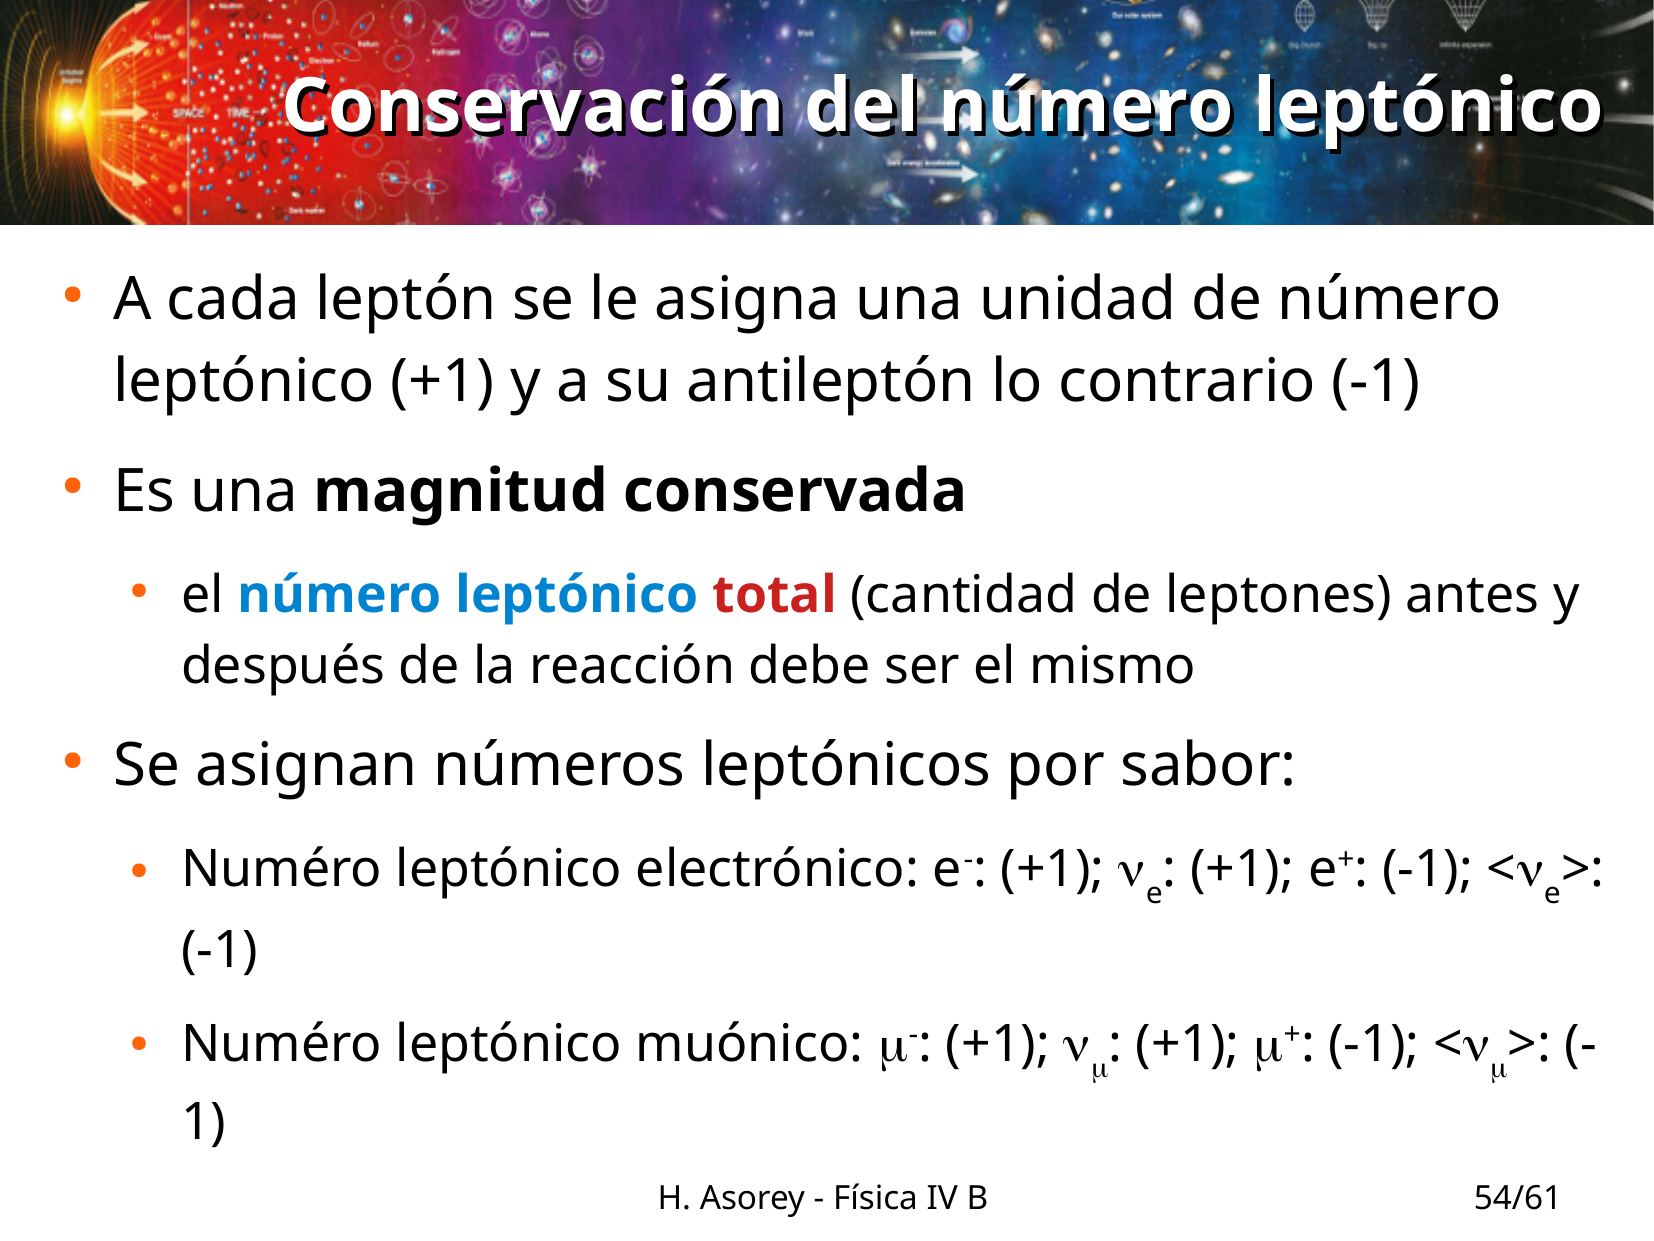

# Conservación del número leptónico
A cada leptón se le asigna una unidad de número leptónico (+1) y a su antileptón lo contrario (-1)
Es una magnitud conservada
el número leptónico total (cantidad de leptones) antes y después de la reacción debe ser el mismo
Se asignan números leptónicos por sabor:
Numéro leptónico electrónico: e-: (+1); ne: (+1); e+: (-1); <ne>: (-1)
Numéro leptónico muónico: m-: (+1); nm: (+1); m+: (-1); <nm>: (-1)
H. Asorey - Física IV B
54